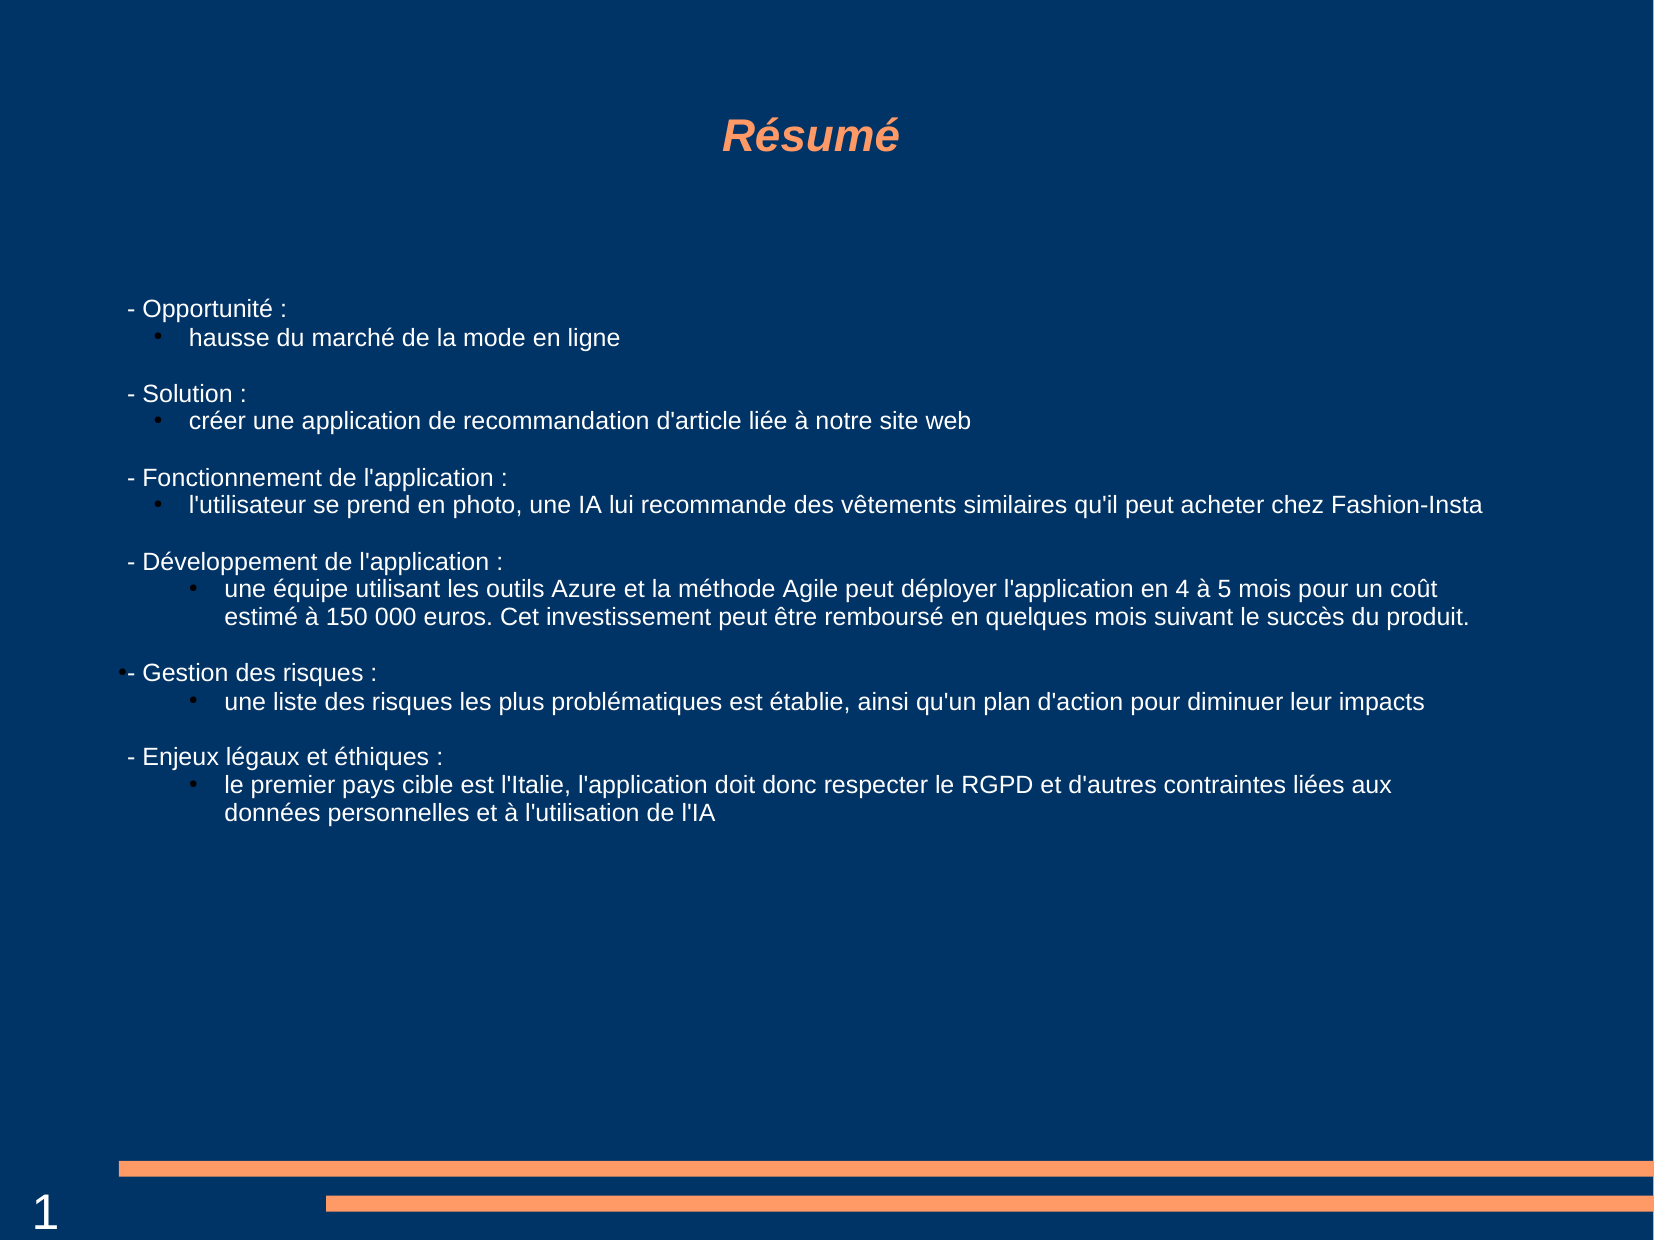

# Résumé
- Opportunité :
hausse du marché de la mode en ligne
- Solution :
créer une application de recommandation d'article liée à notre site web
- Fonctionnement de l'application :
l'utilisateur se prend en photo, une IA lui recommande des vêtements similaires qu'il peut acheter chez Fashion-Insta
- Développement de l'application :
une équipe utilisant les outils Azure et la méthode Agile peut déployer l'application en 4 à 5 mois pour un coût estimé à 150 000 euros. Cet investissement peut être remboursé en quelques mois suivant le succès du produit.
- Gestion des risques :
une liste des risques les plus problématiques est établie, ainsi qu'un plan d'action pour diminuer leur impacts
- Enjeux légaux et éthiques :
le premier pays cible est l'Italie, l'application doit donc respecter le RGPD et d'autres contraintes liées aux données personnelles et à l'utilisation de l'IA